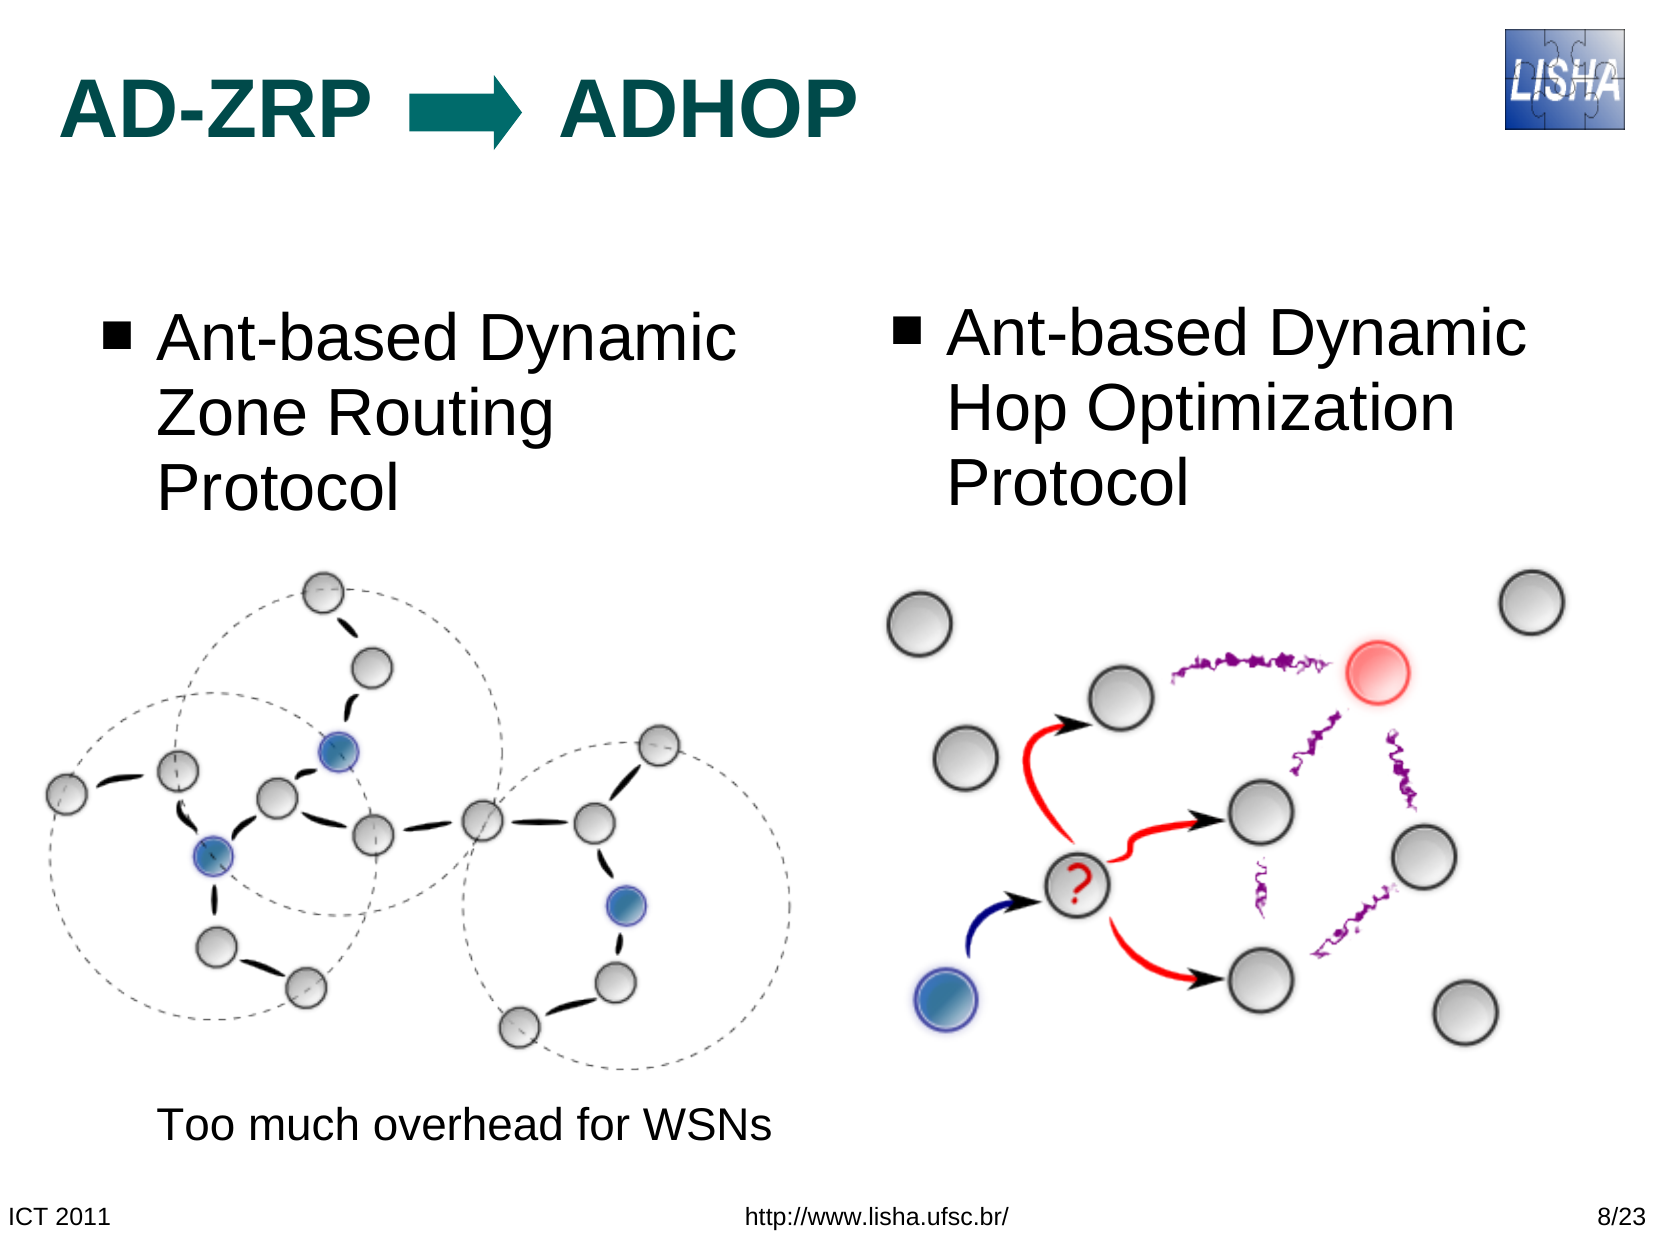

# AD-ZRP ADHOP
Ant-based Dynamic Hop Optimization Protocol
Ant-based Dynamic Zone Routing Protocol
Too much overhead for WSNs